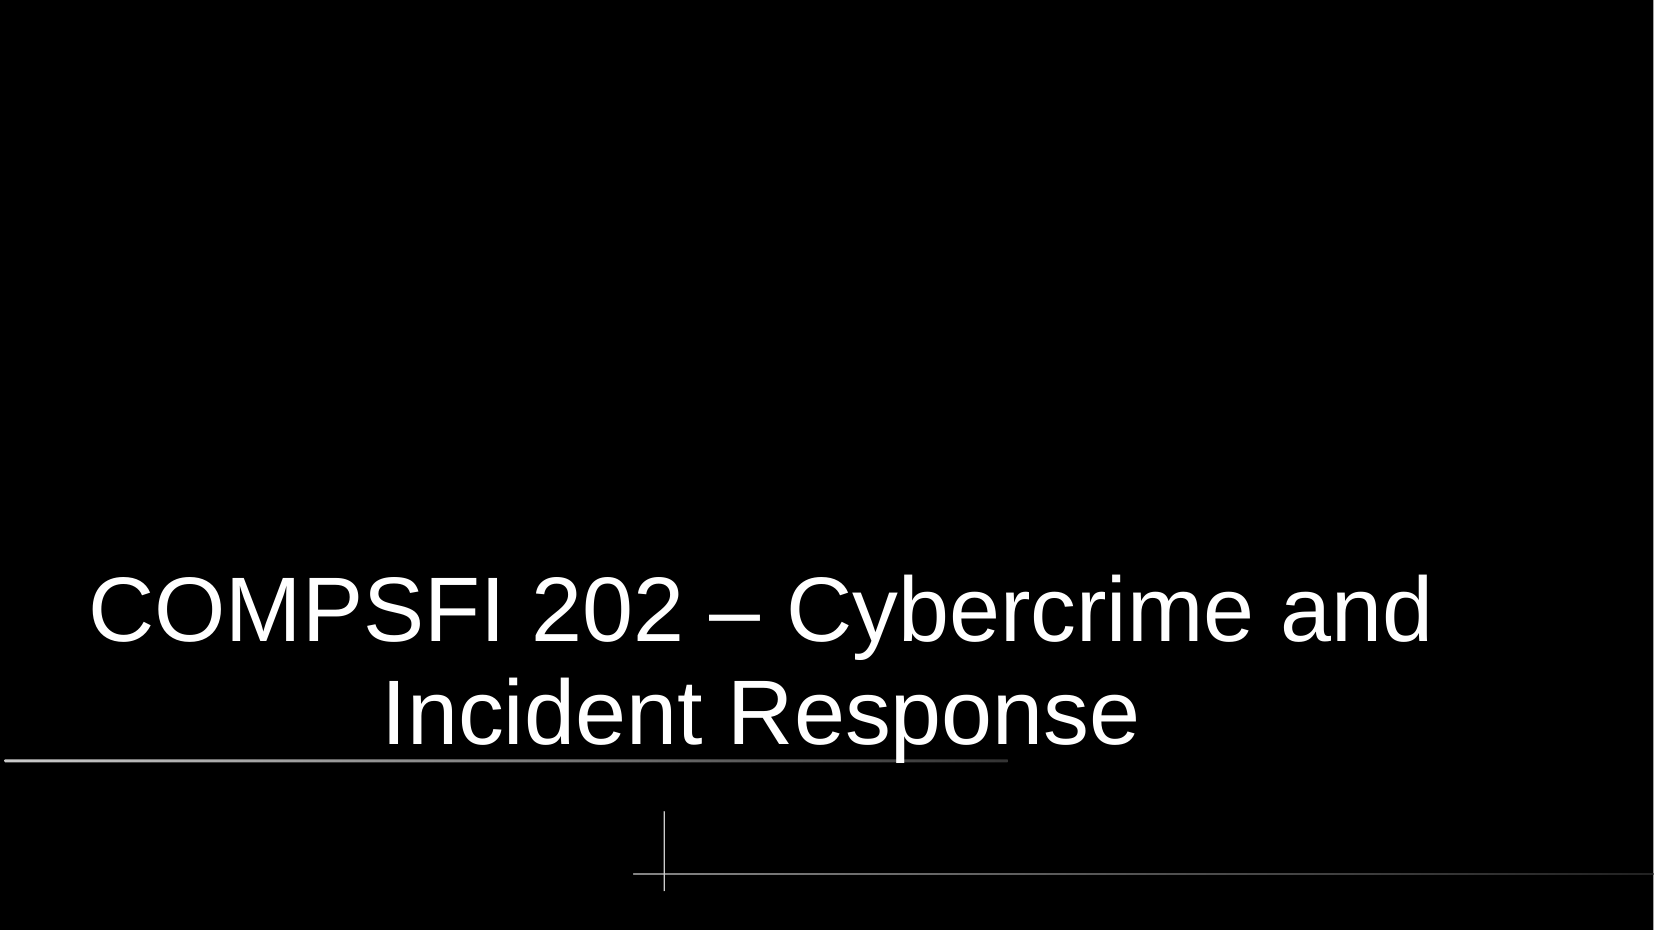

# COMPSFI 202 – Cybercrime and Incident Response